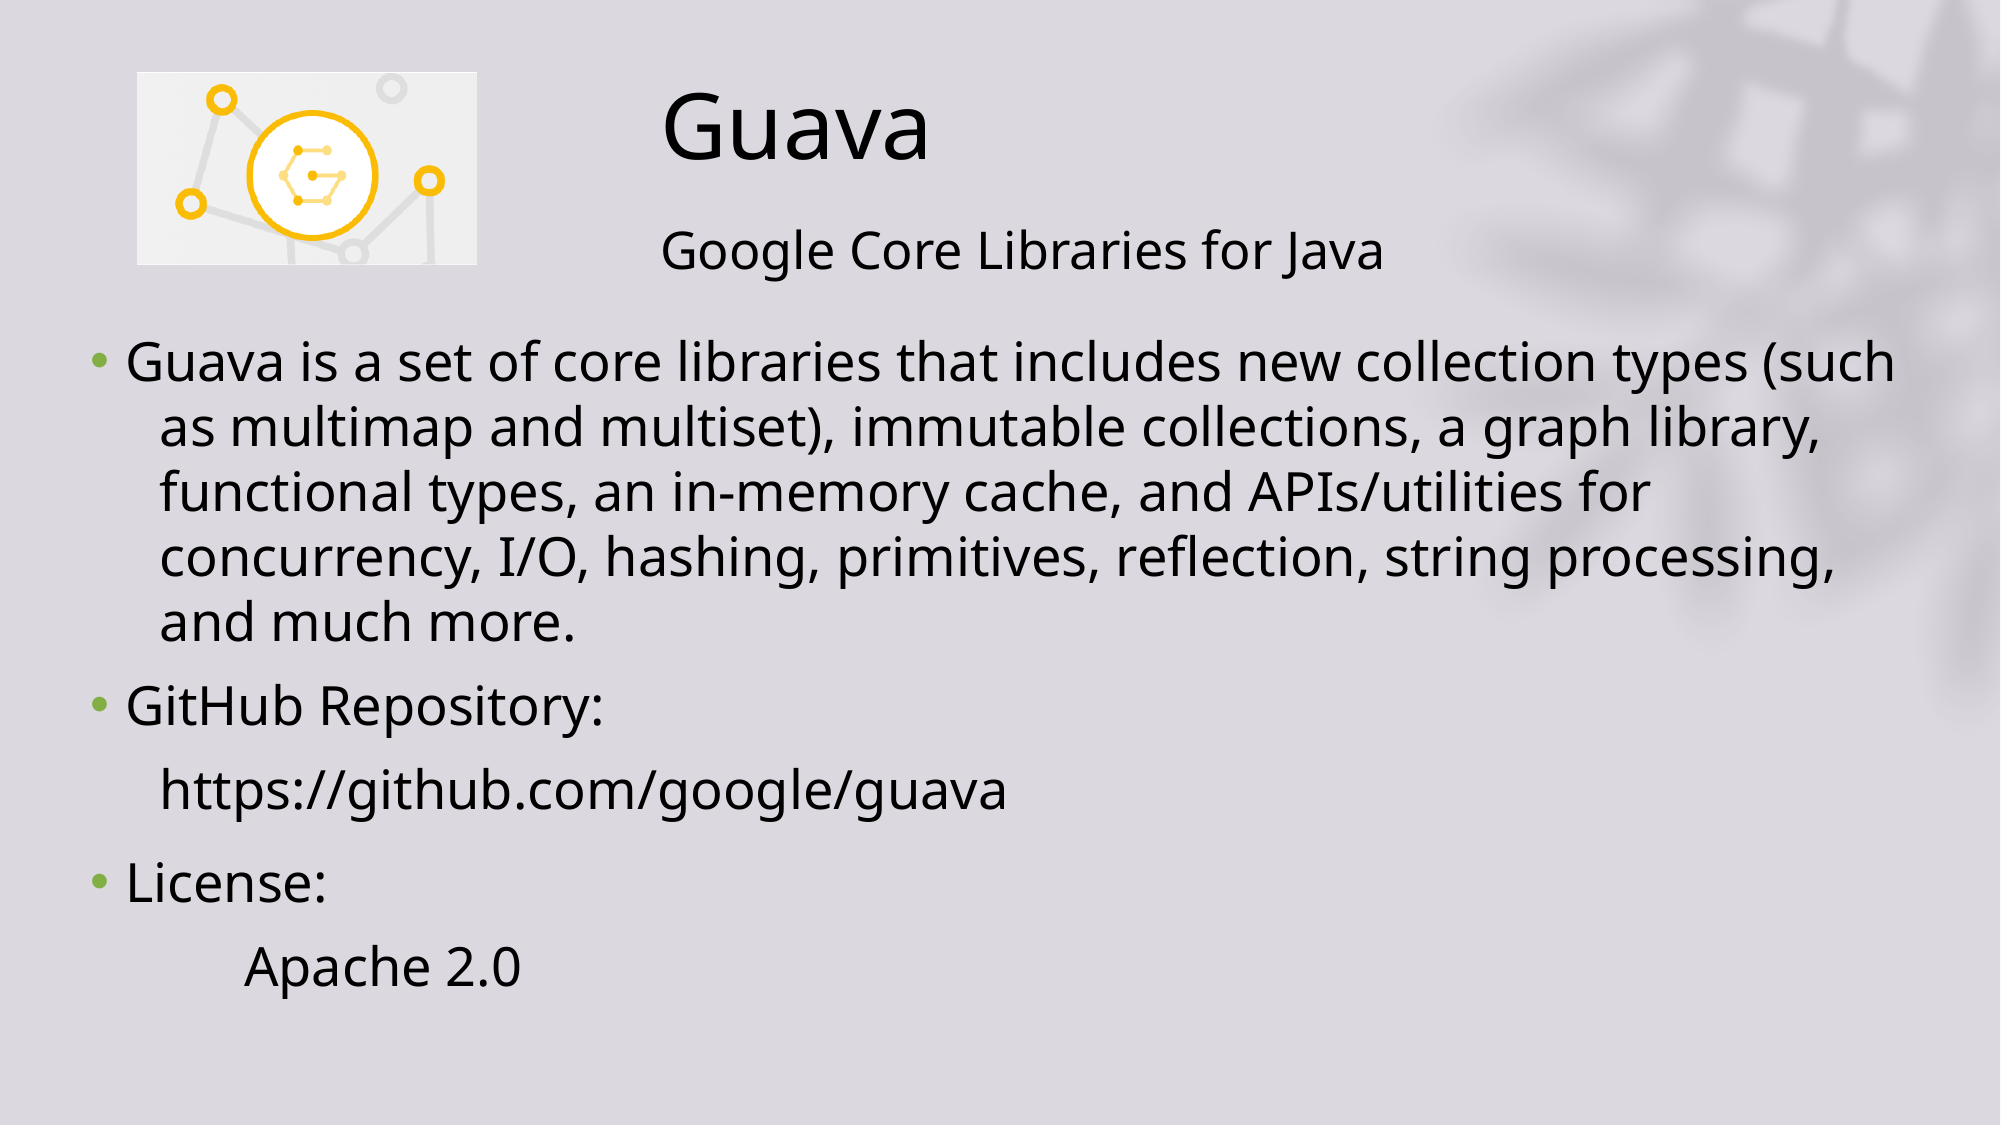

# Guava Google Core Libraries for Java
Guava is a set of core libraries that includes new collection types (such as multimap and multiset), immutable collections, a graph library, functional types, an in-memory cache, and APIs/utilities for concurrency, I/O, hashing, primitives, reflection, string processing, and much more.
GitHub Repository:
	https://github.com/google/guava
License:
 Apache 2.0